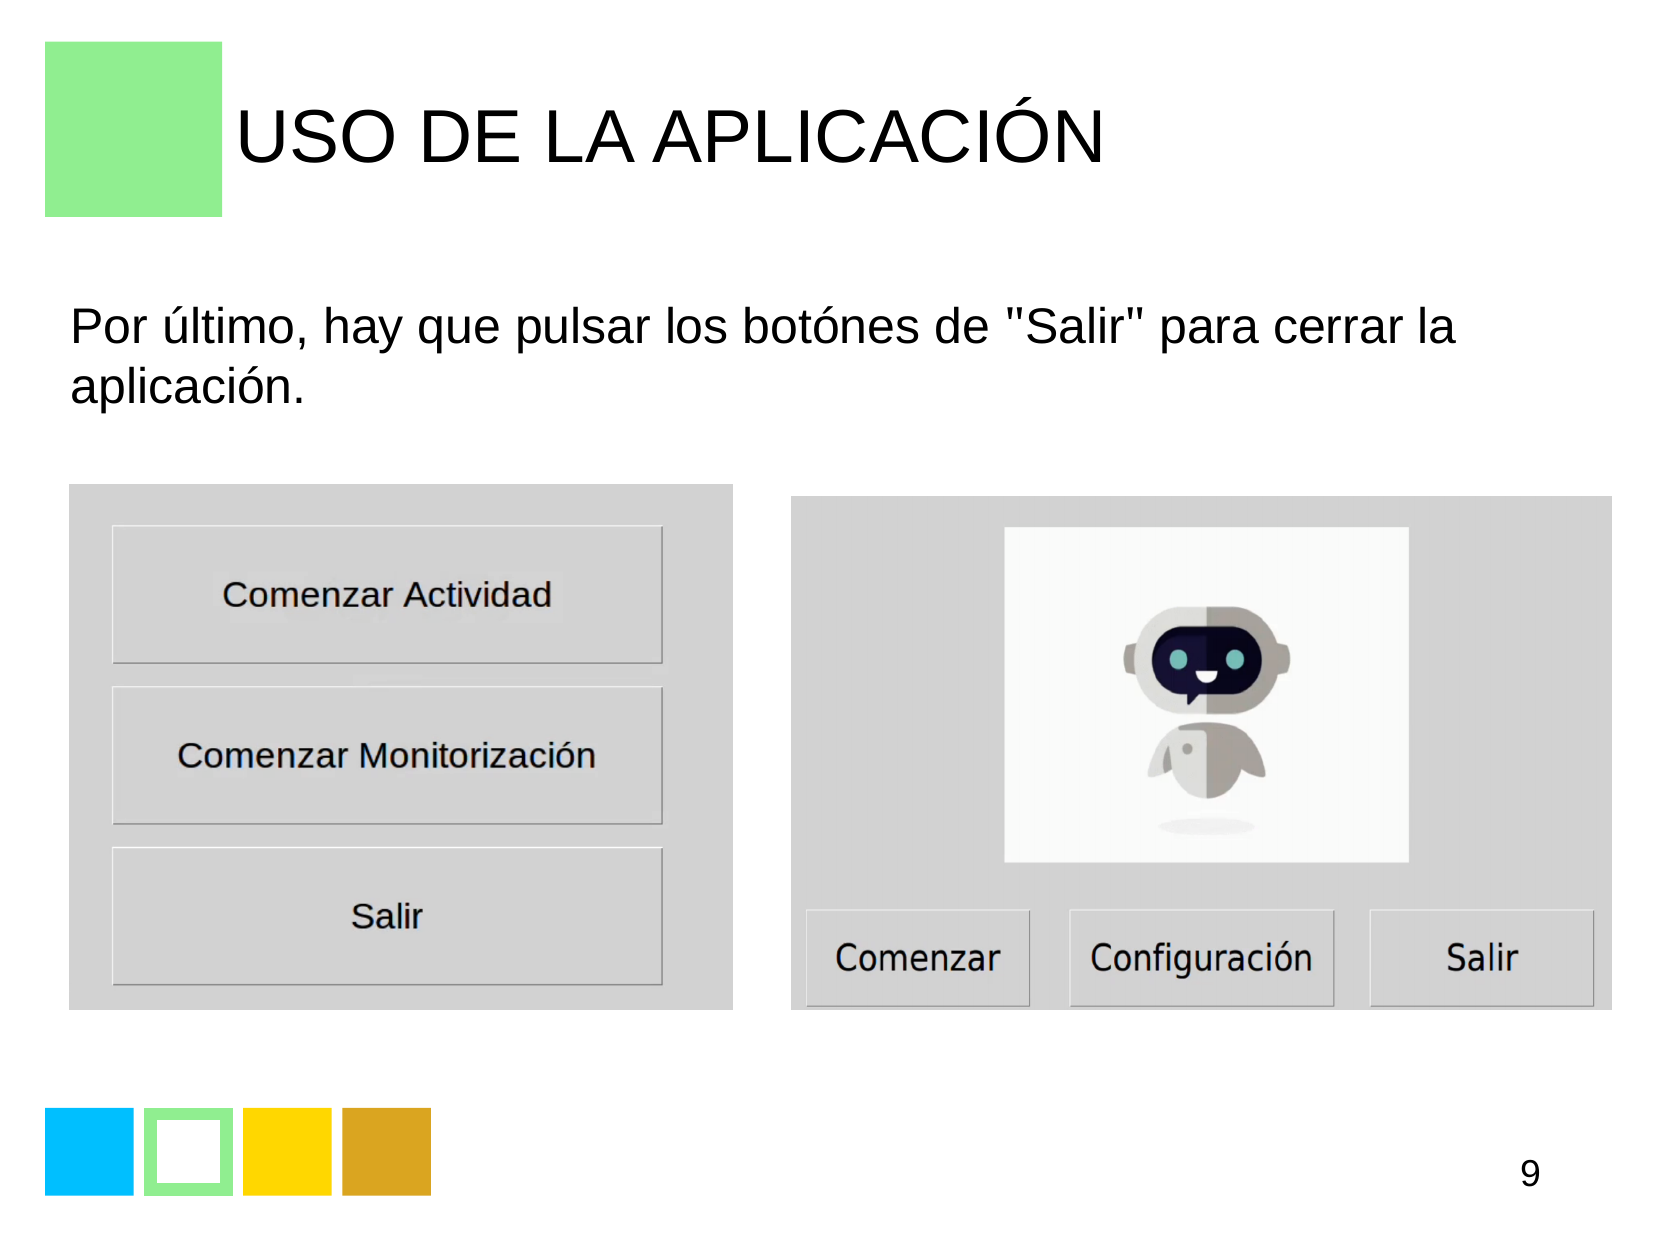

# USO DE LA APLICACIÓN
Por último, hay que pulsar los botónes de "Salir" para cerrar la aplicación.